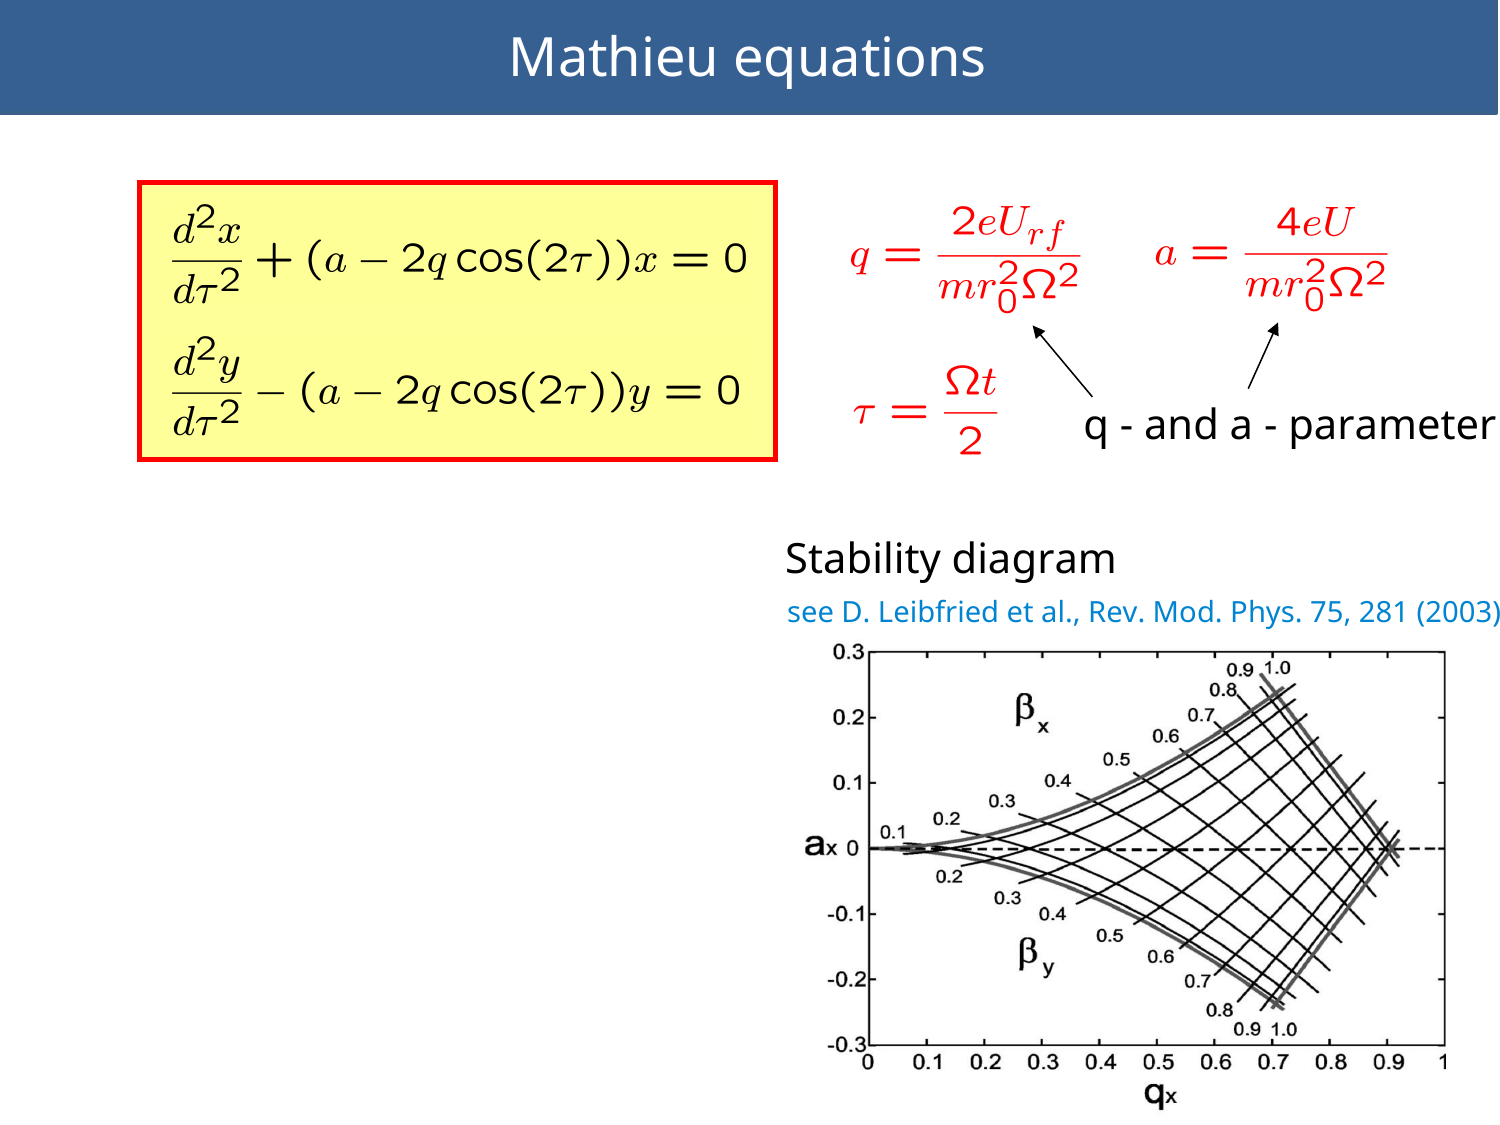

# Mathieu equations
q - and a - parameter
Stability diagram
see D. Leibfried et al., Rev. Mod. Phys. 75, 281 (2003)